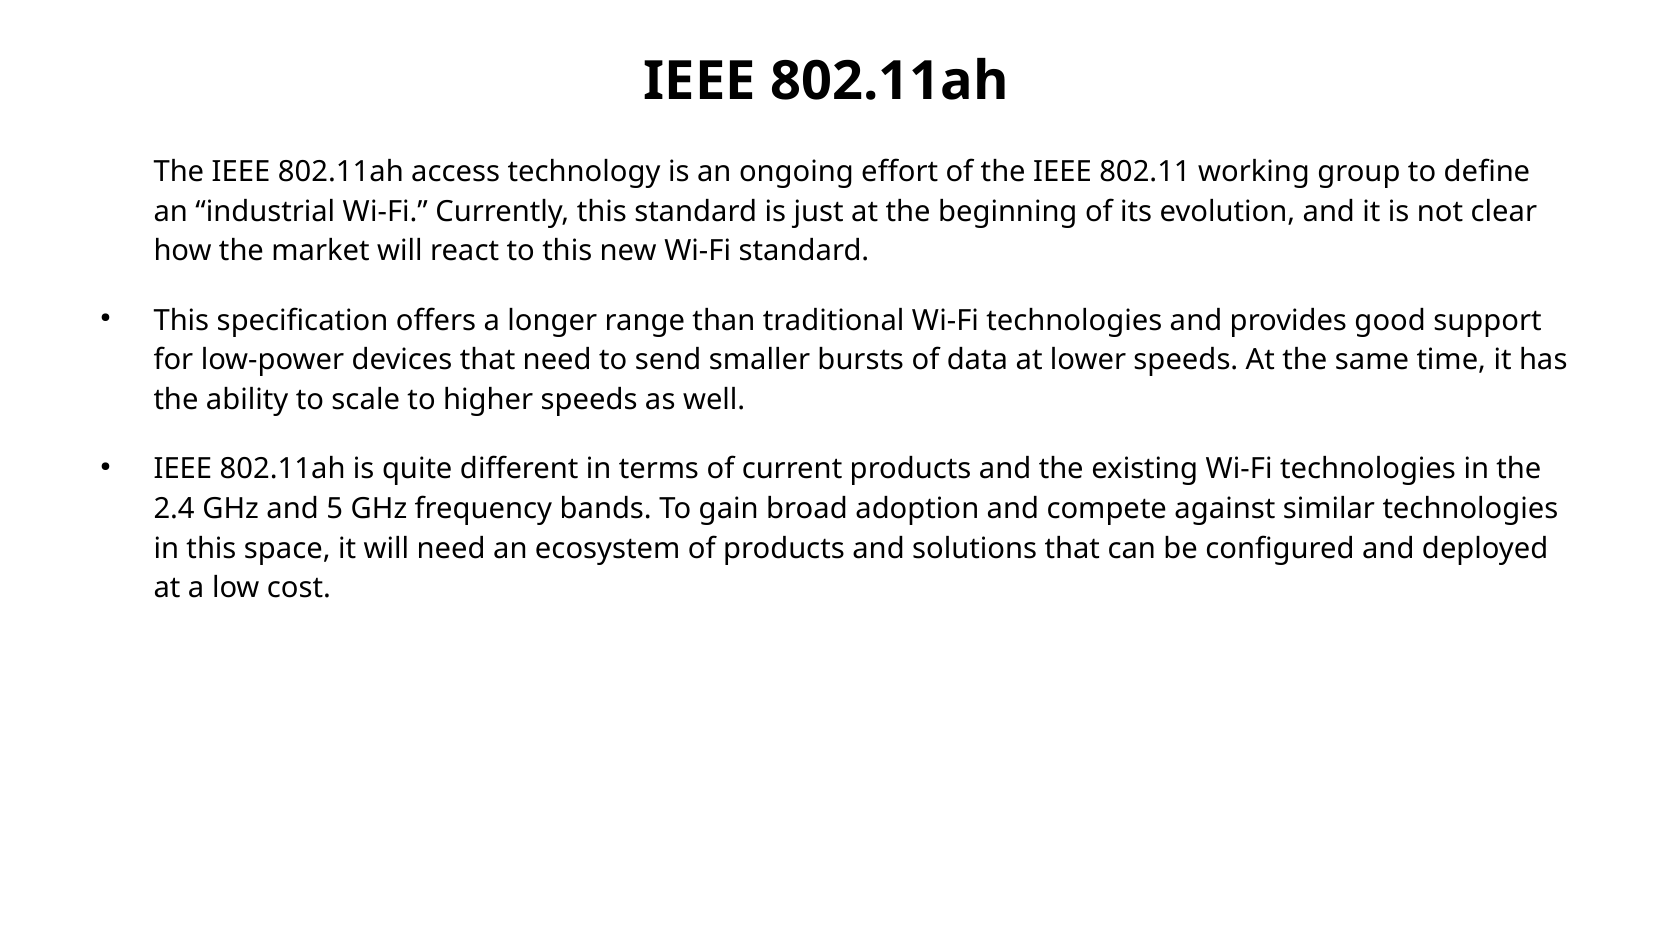

# IEEE 802.11ah
The IEEE 802.11ah access technology is an ongoing effort of the IEEE 802.11 working group to define an “industrial Wi-Fi.” Currently, this standard is just at the beginning of its evolution, and it is not clear how the market will react to this new Wi-Fi standard.
This specification offers a longer range than traditional Wi-Fi technologies and provides good support for low-power devices that need to send smaller bursts of data at lower speeds. At the same time, it has the ability to scale to higher speeds as well.
IEEE 802.11ah is quite different in terms of current products and the existing Wi-Fi technologies in the 2.4 GHz and 5 GHz frequency bands. To gain broad adoption and compete against similar technologies in this space, it will need an ecosystem of products and solutions that can be configured and deployed at a low cost.